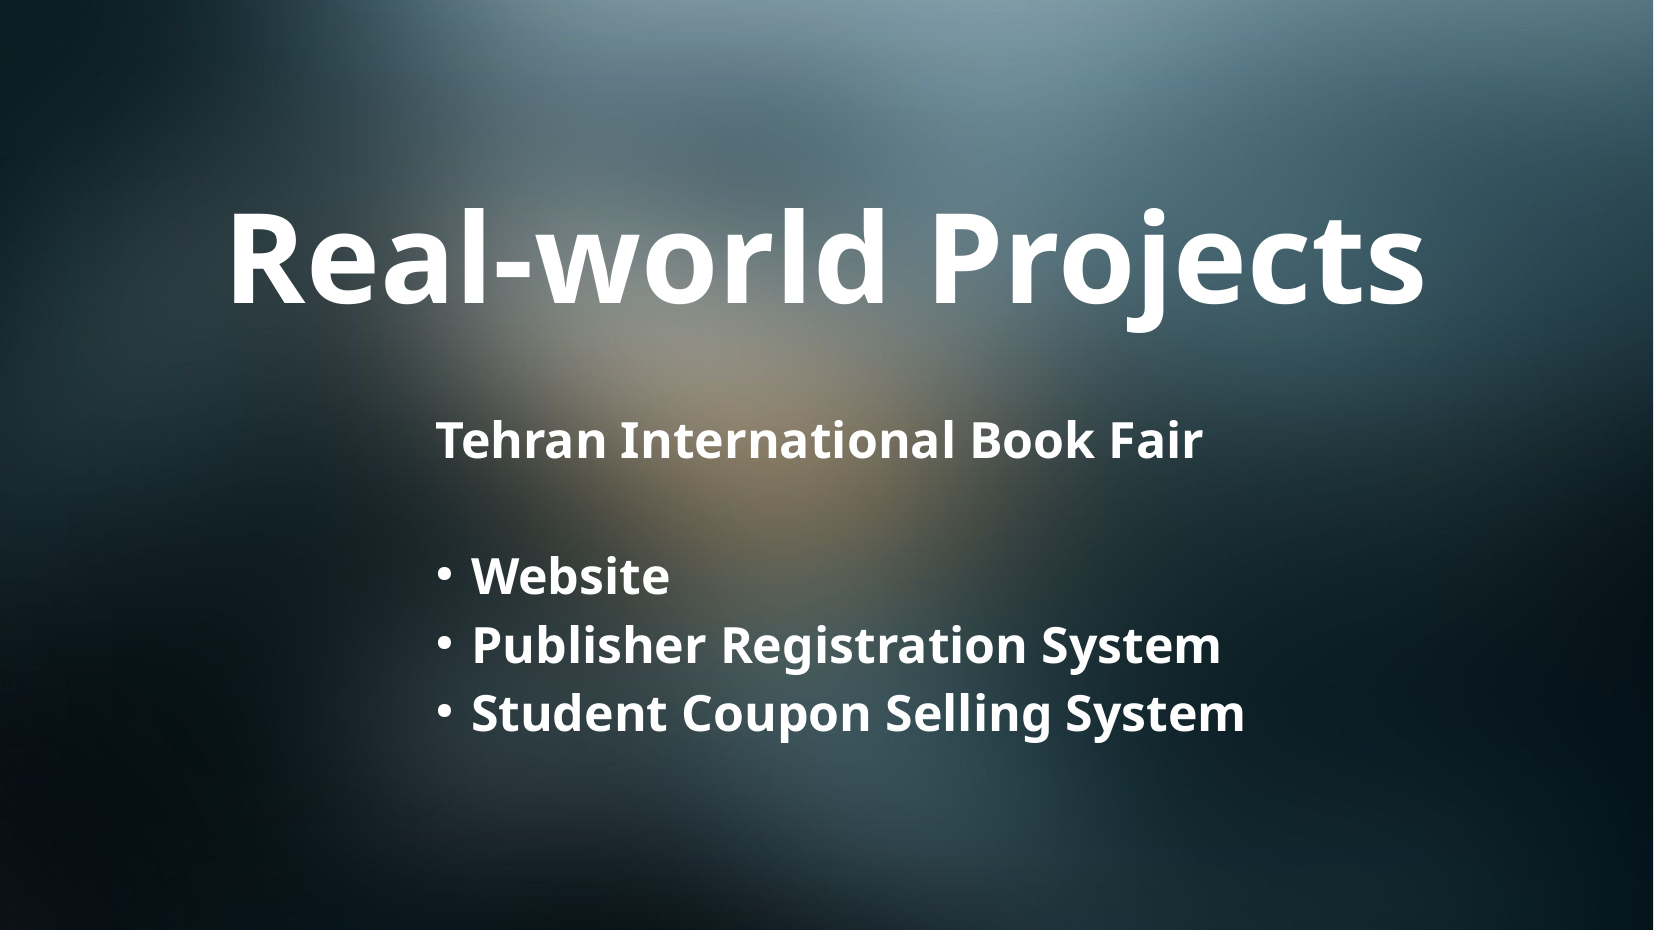

# Real-world Projects
Tehran International Book Fair
Website
Publisher Registration System
Student Coupon Selling System